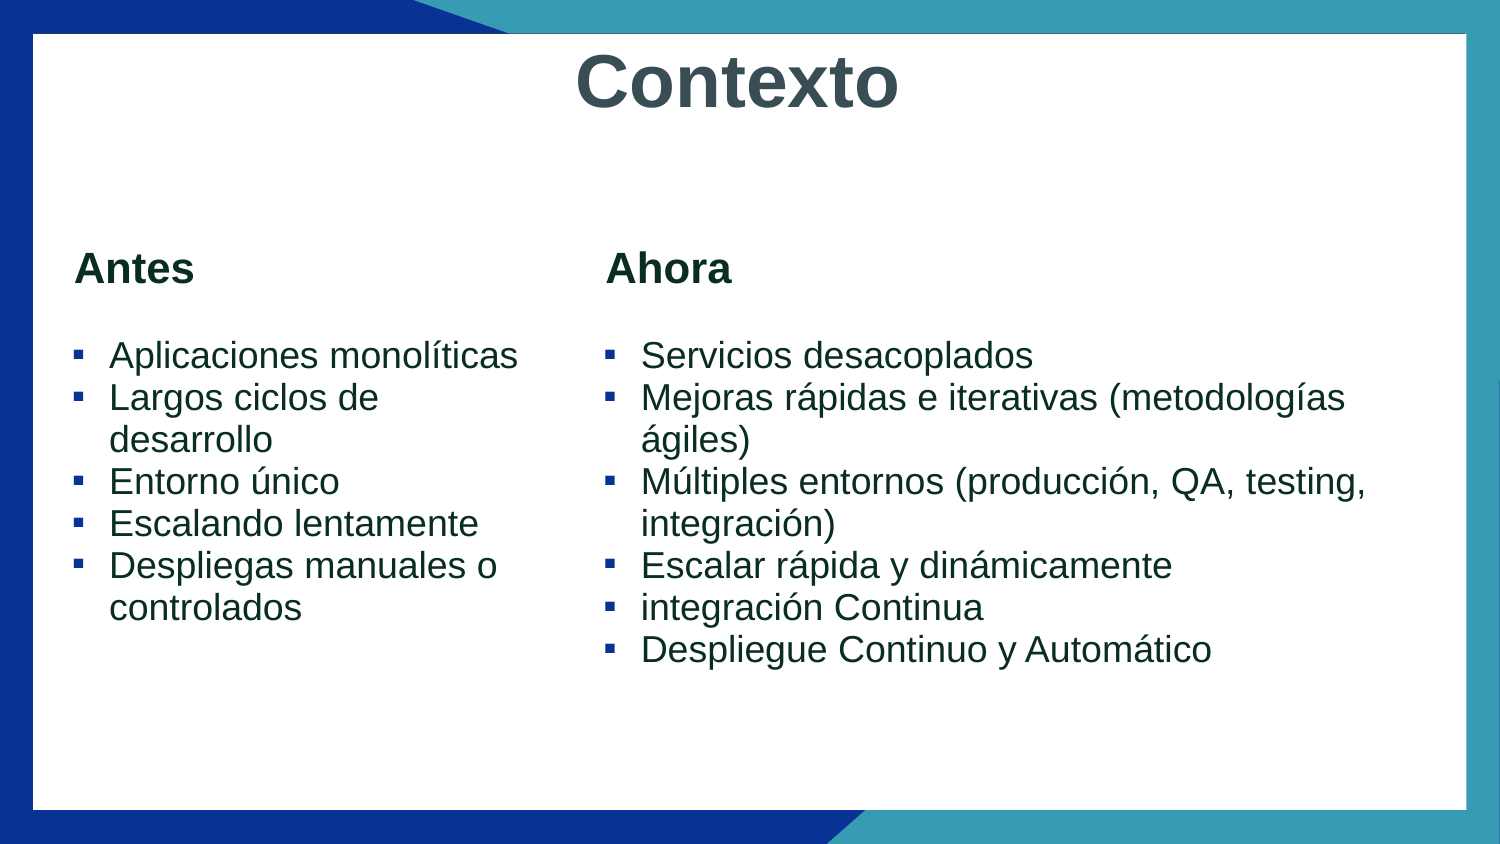

Contexto
Antes
Aplicaciones monolíticas
Largos ciclos de desarrollo
Entorno único
Escalando lentamente
Despliegas manuales o controlados
Ahora
Servicios desacoplados
Mejoras rápidas e iterativas (metodologías ágiles)
Múltiples entornos (producción, QA, testing, integración)
Escalar rápida y dinámicamente
integración Continua
Despliegue Continuo y Automático